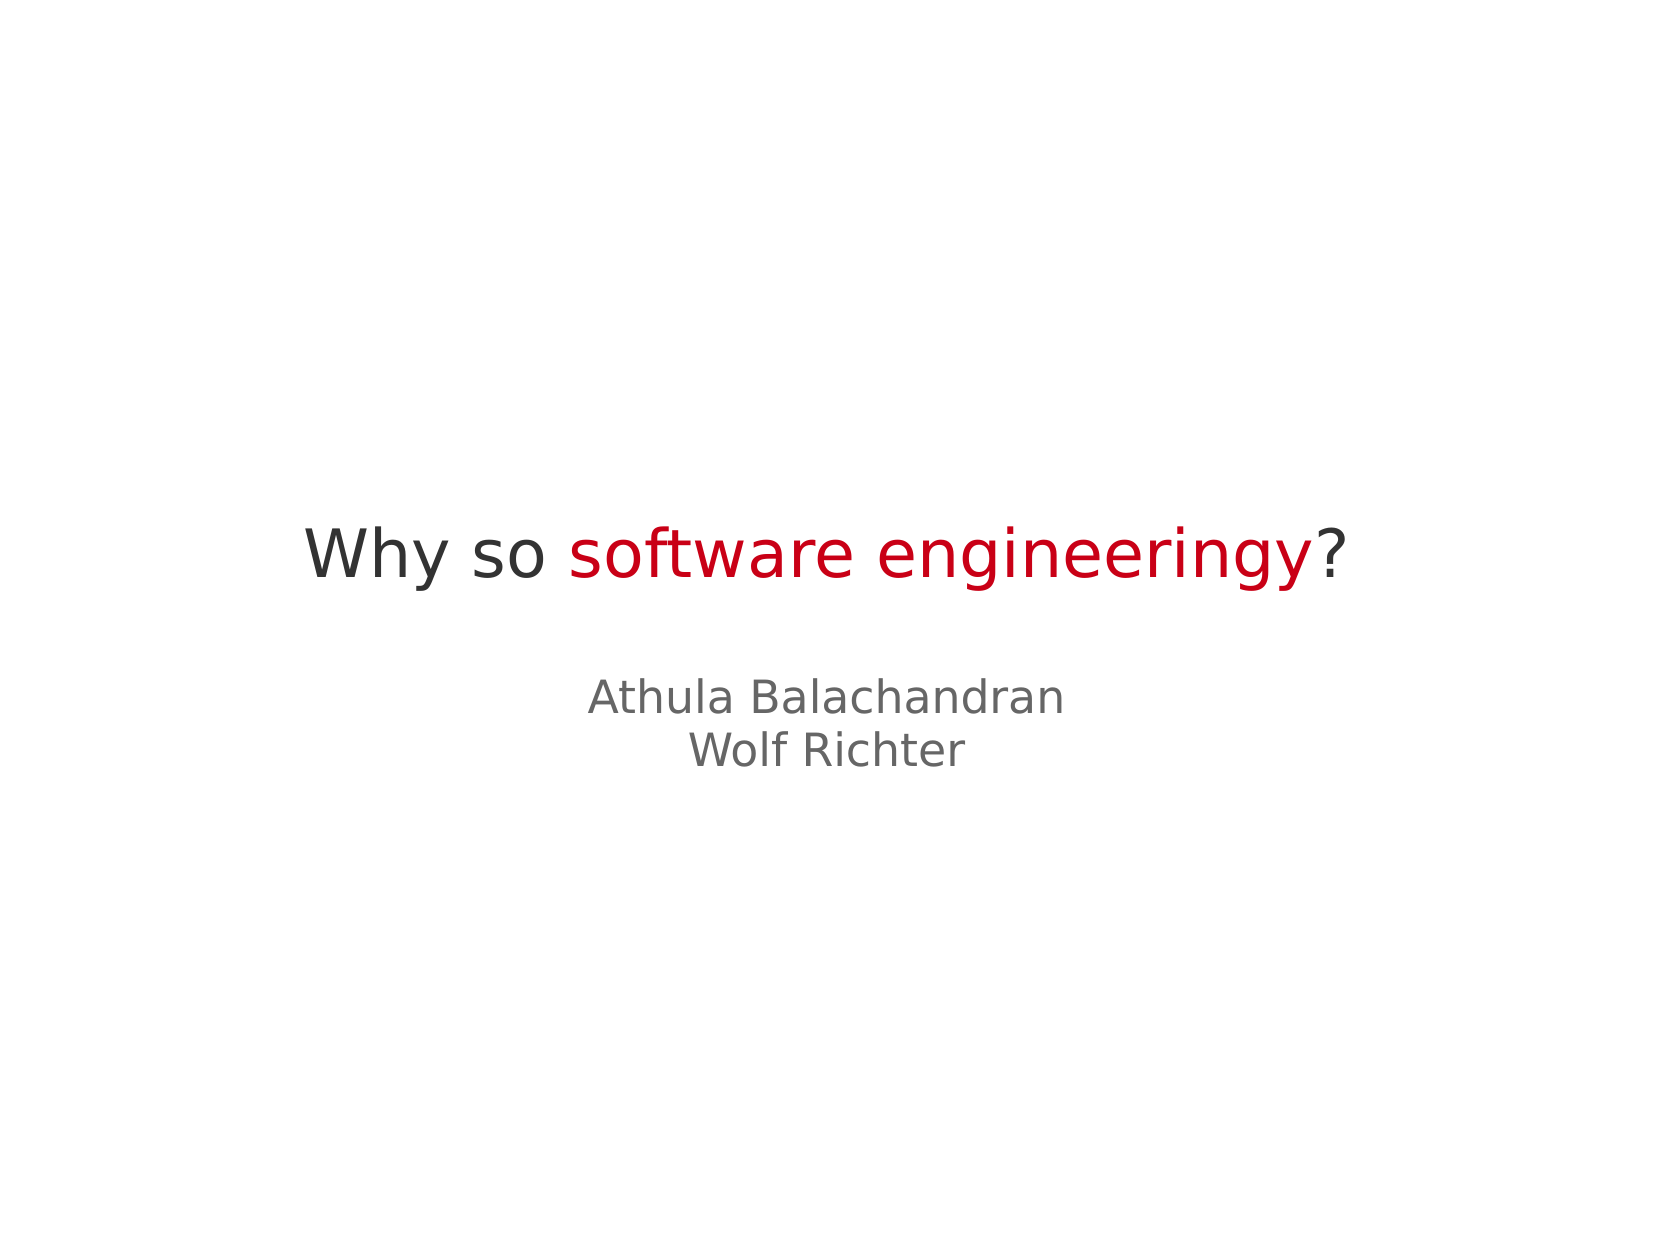

# Why so software engineeringy?
Athula Balachandran
Wolf Richter